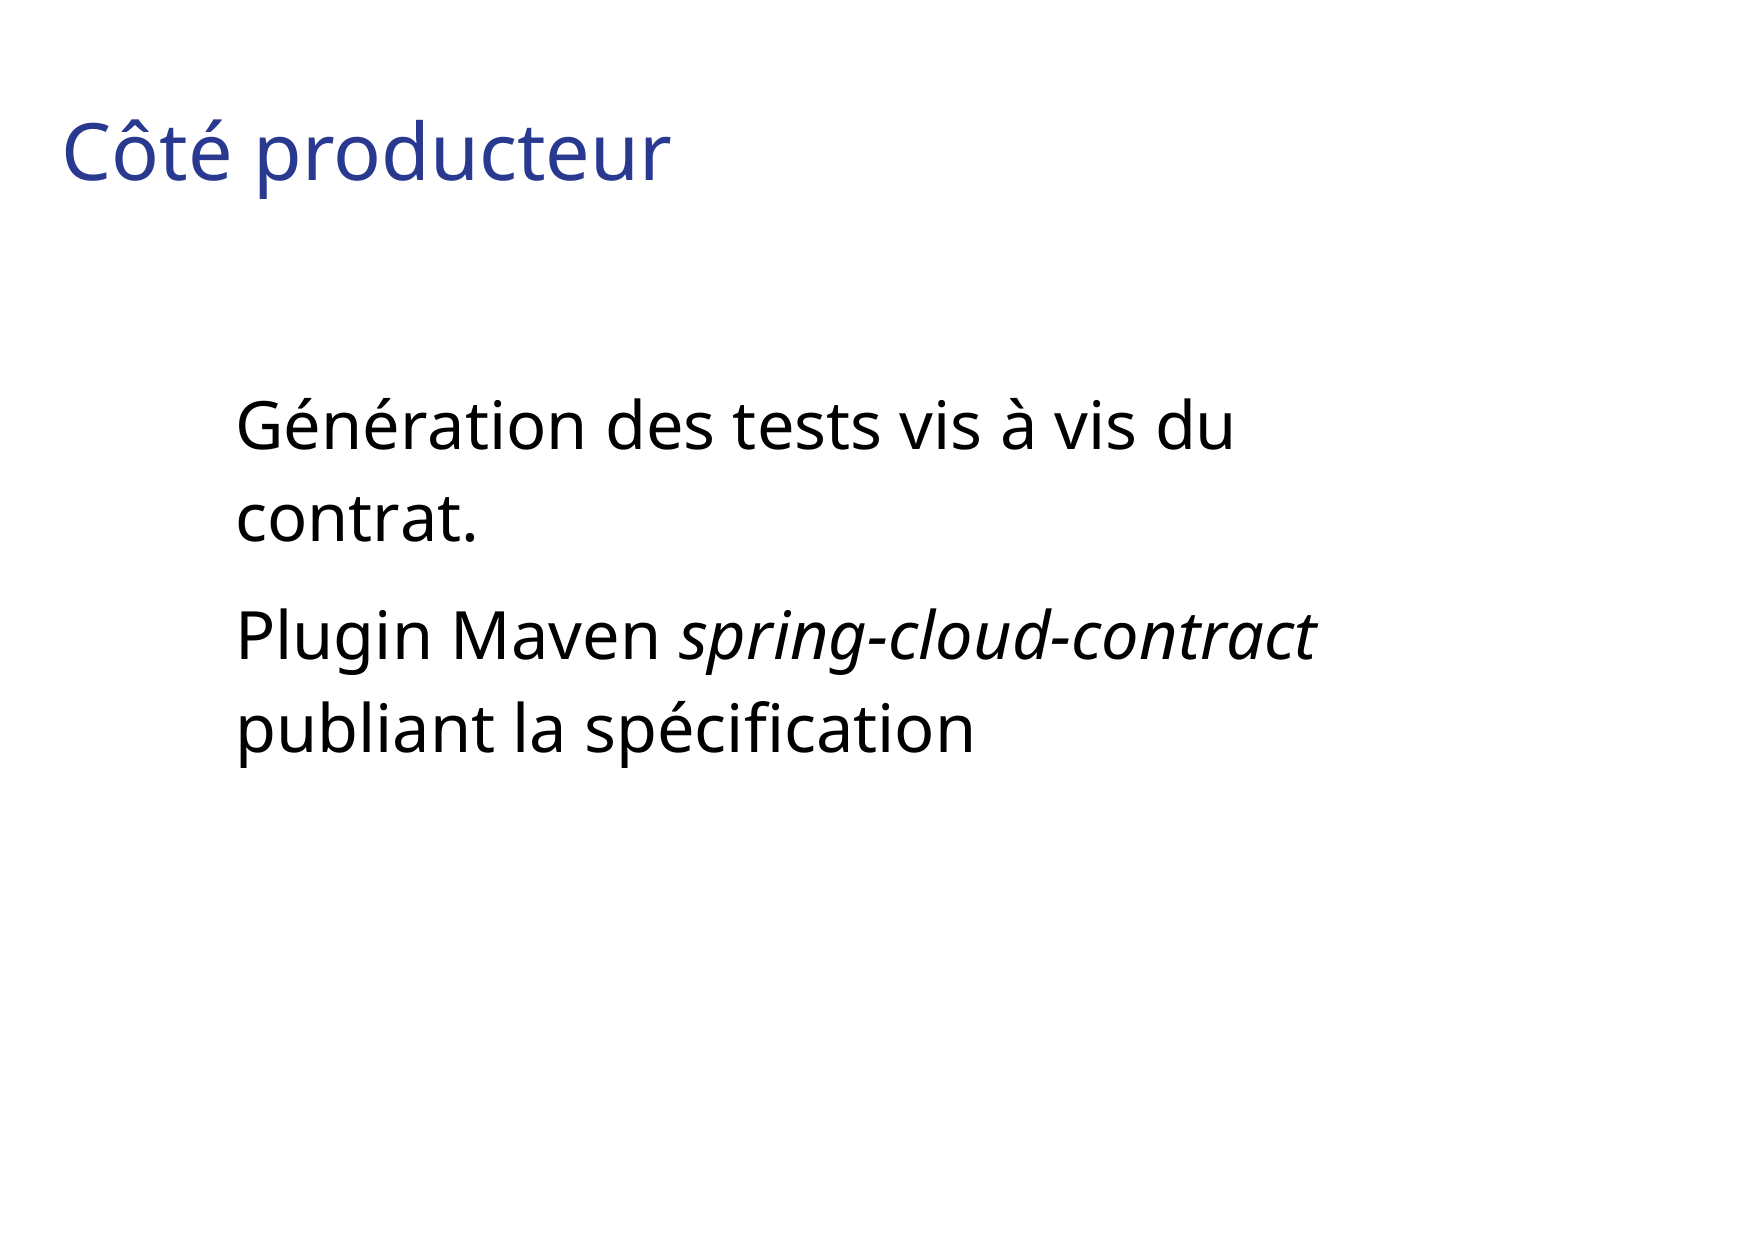

# Côté producteur
Génération des tests vis à vis du contrat.
Plugin Maven spring-cloud-contract
publiant la spécification